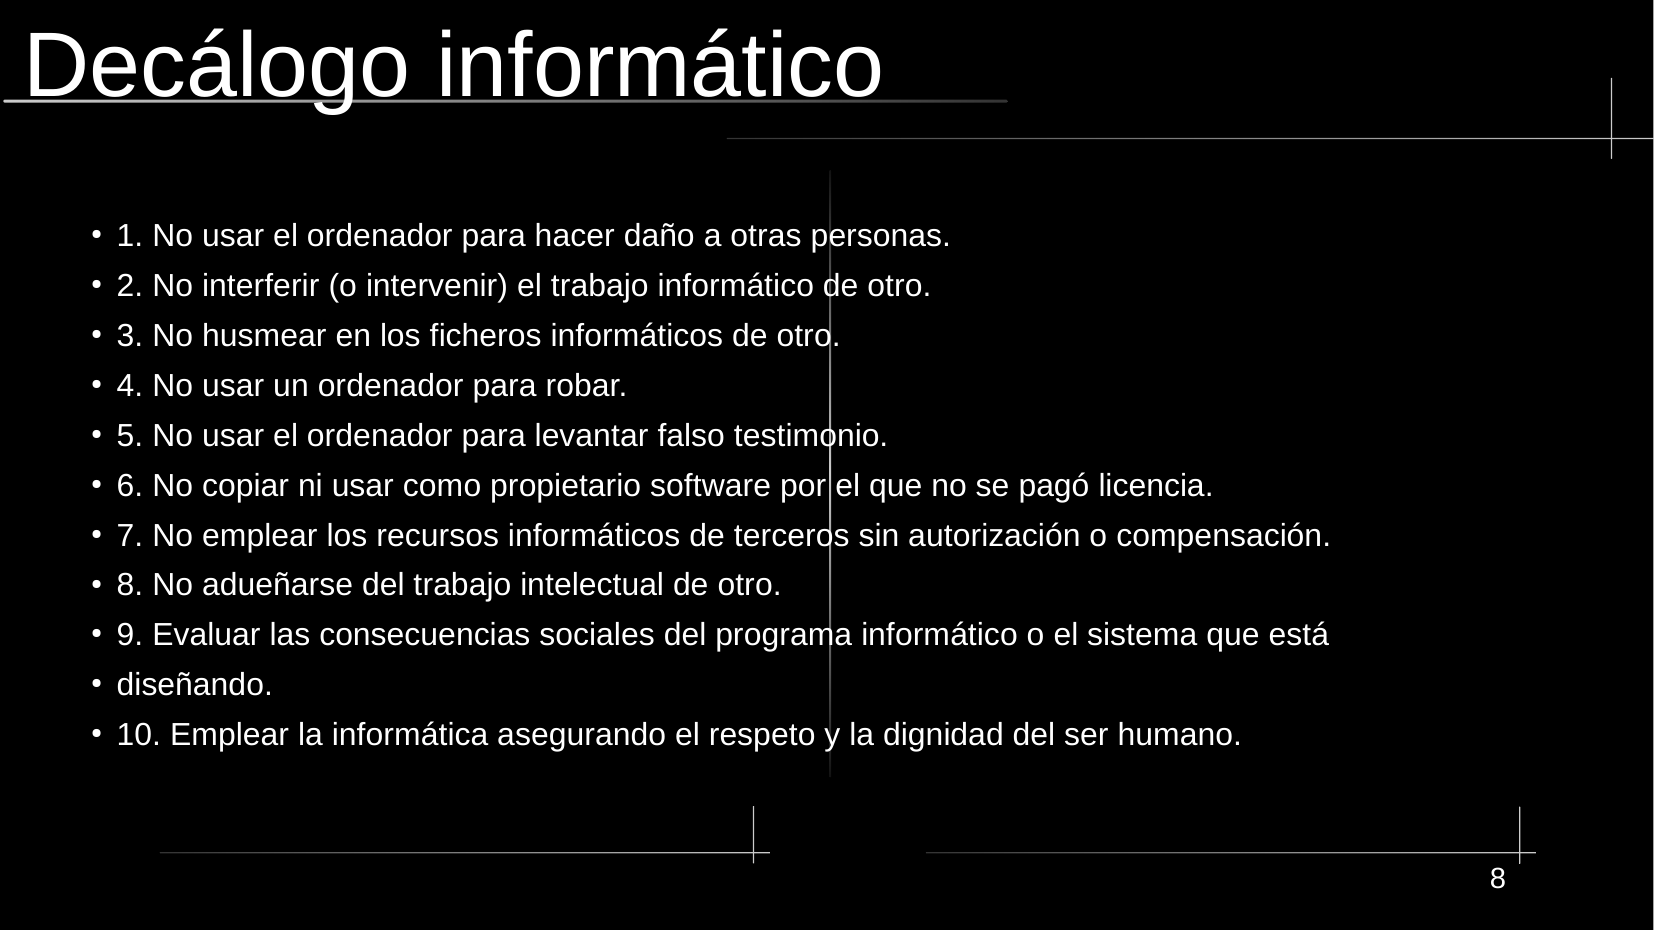

# Decálogo informático
1. No usar el ordenador para hacer daño a otras personas.
2. No interferir (o intervenir) el trabajo informático de otro.
3. No husmear en los ficheros informáticos de otro.
4. No usar un ordenador para robar.
5. No usar el ordenador para levantar falso testimonio.
6. No copiar ni usar como propietario software por el que no se pagó licencia.
7. No emplear los recursos informáticos de terceros sin autorización o compensación.
8. No adueñarse del trabajo intelectual de otro.
9. Evaluar las consecuencias sociales del programa informático o el sistema que está
diseñando.
10. Emplear la informática asegurando el respeto y la dignidad del ser humano.
8